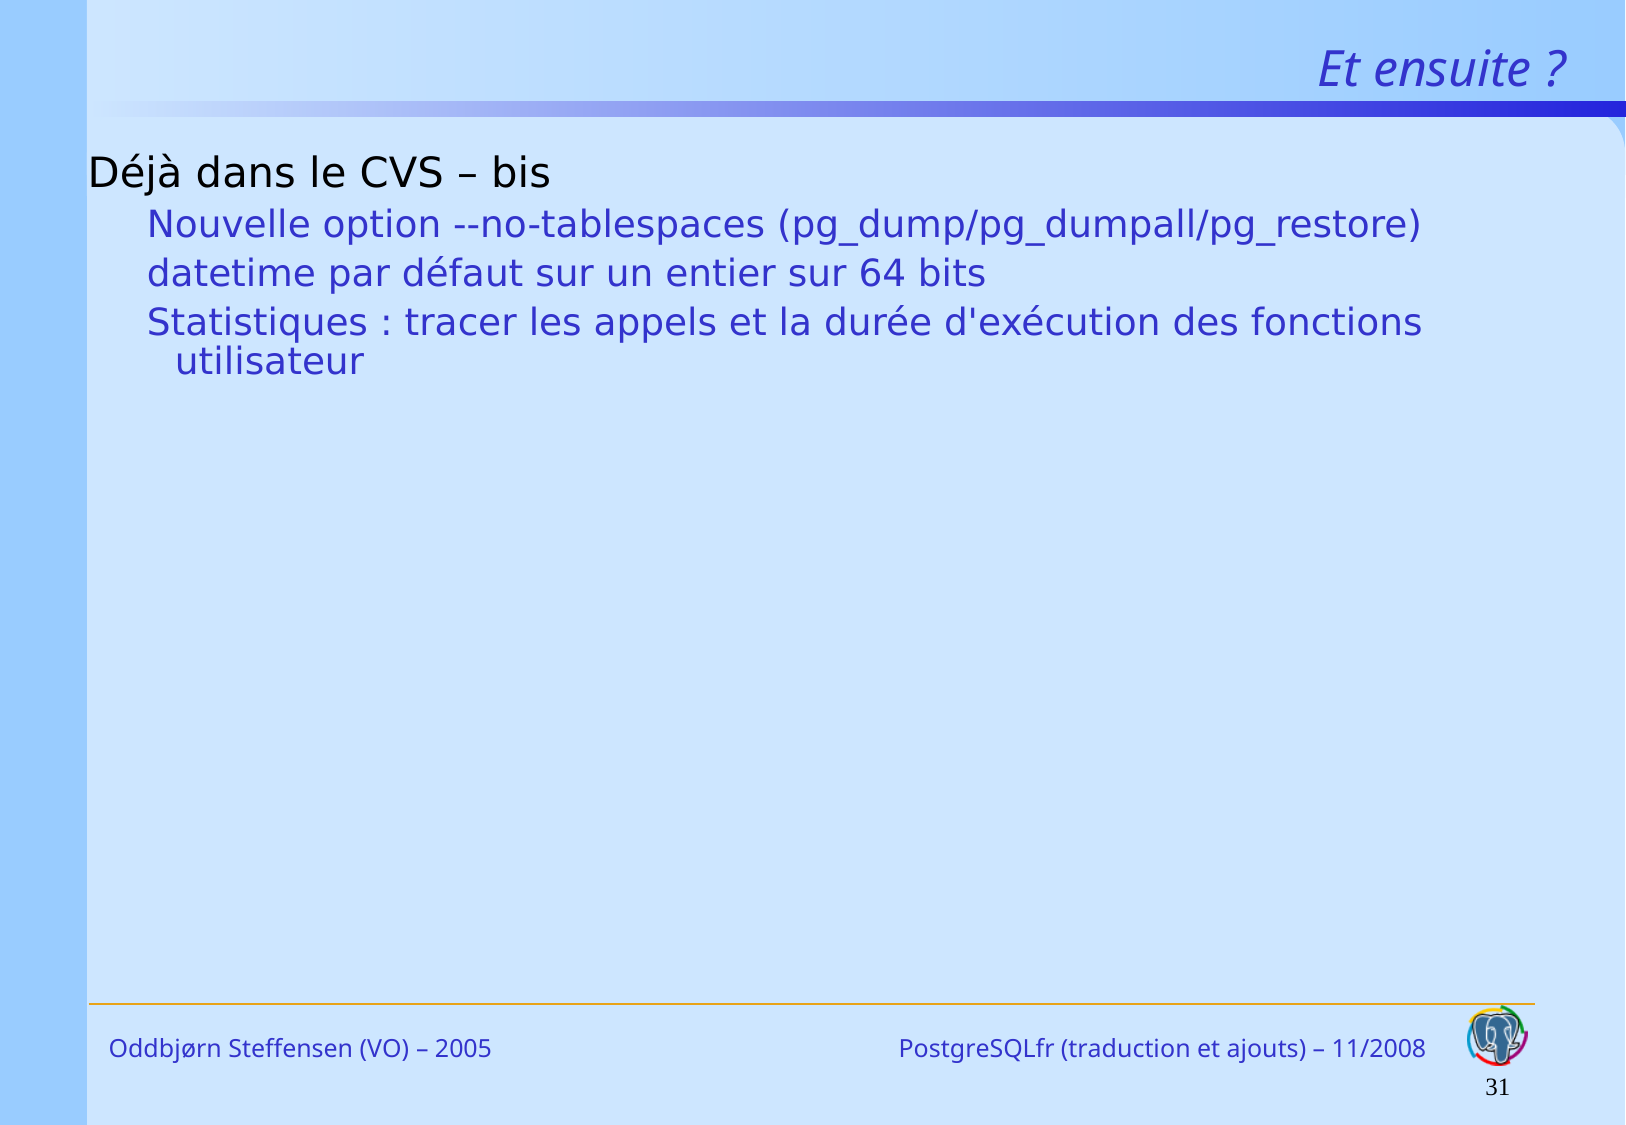

# Et ensuite ?
Déjà dans le CVS – bis
Nouvelle option --no-tablespaces (pg_dump/pg_dumpall/pg_restore)
datetime par défaut sur un entier sur 64 bits
Statistiques : tracer les appels et la durée d'exécution des fonctions utilisateur